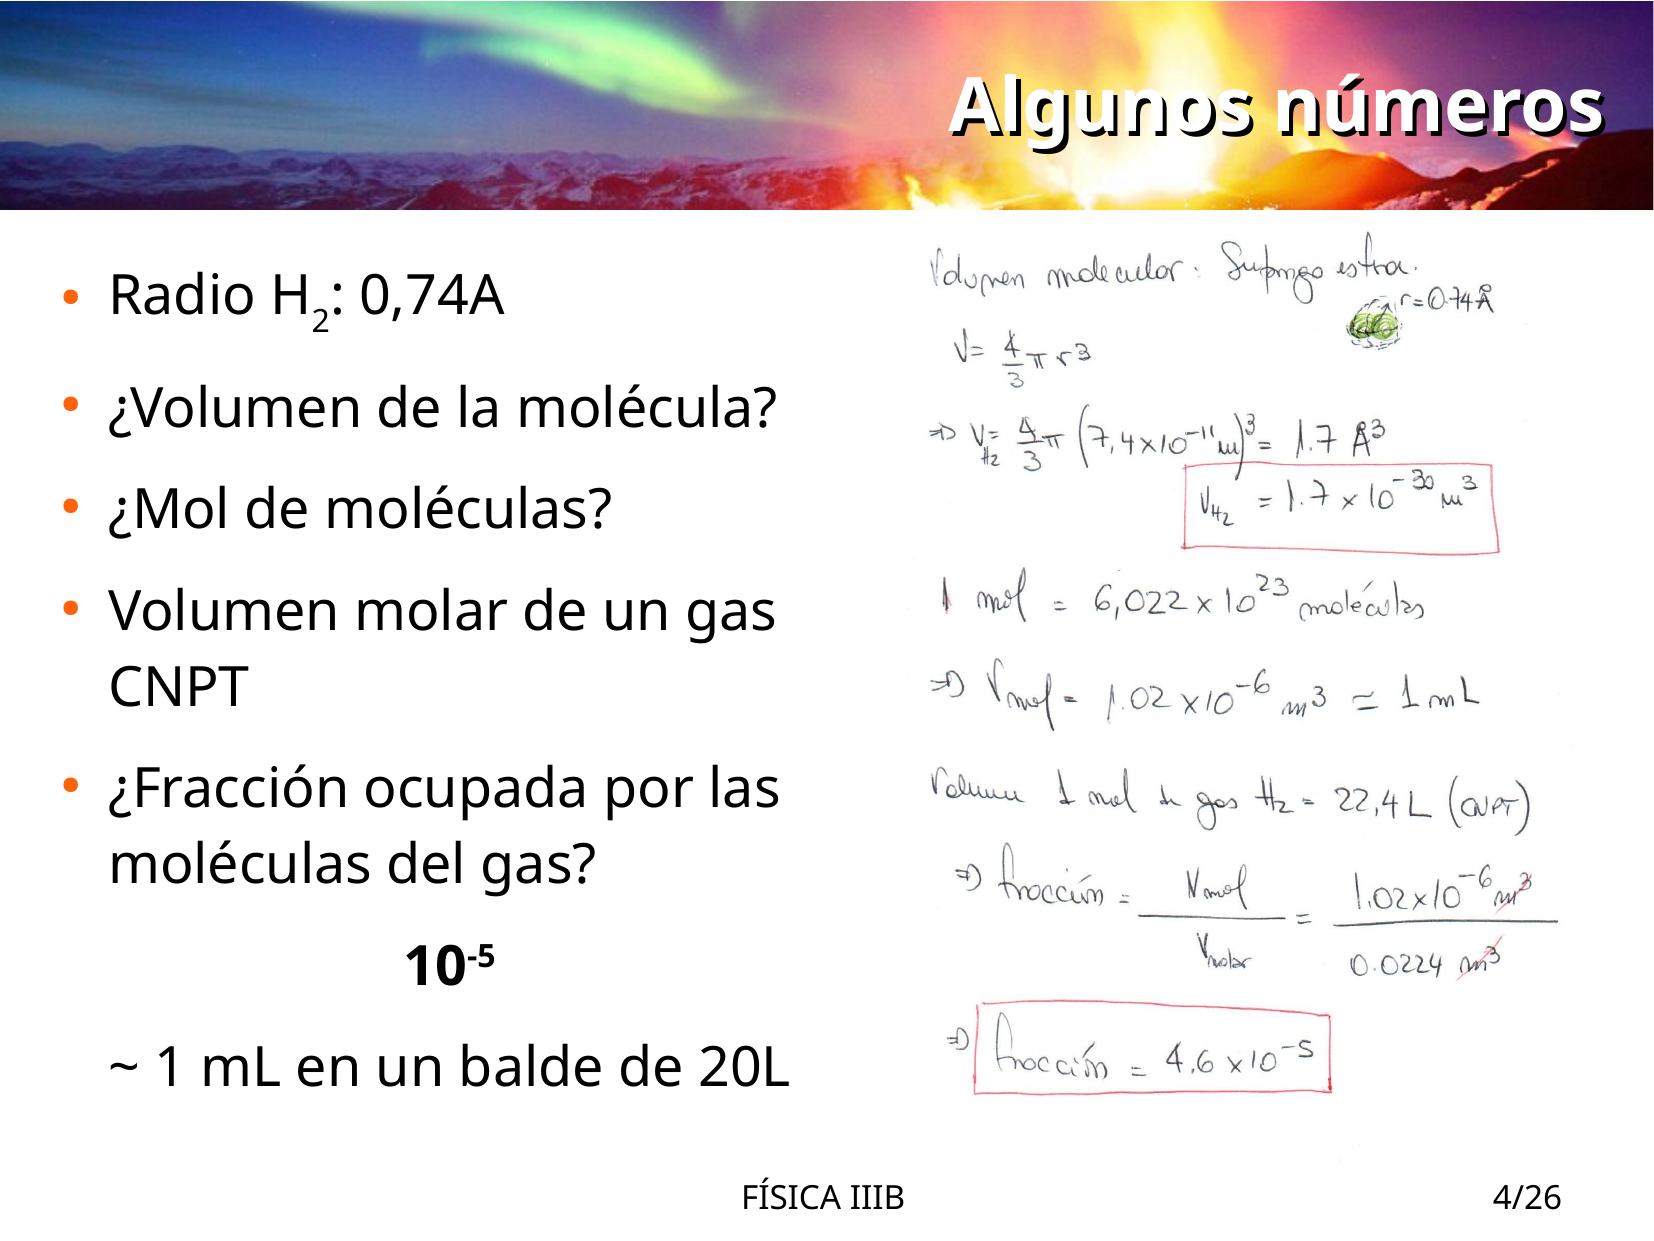

# Algunos números
Radio H2: 0,74A
¿Volumen de la molécula?
¿Mol de moléculas?
Volumen molar de un gas CNPT
¿Fracción ocupada por las moléculas del gas?
10-5
~ 1 mL en un balde de 20L
FÍSICA IIIB
4